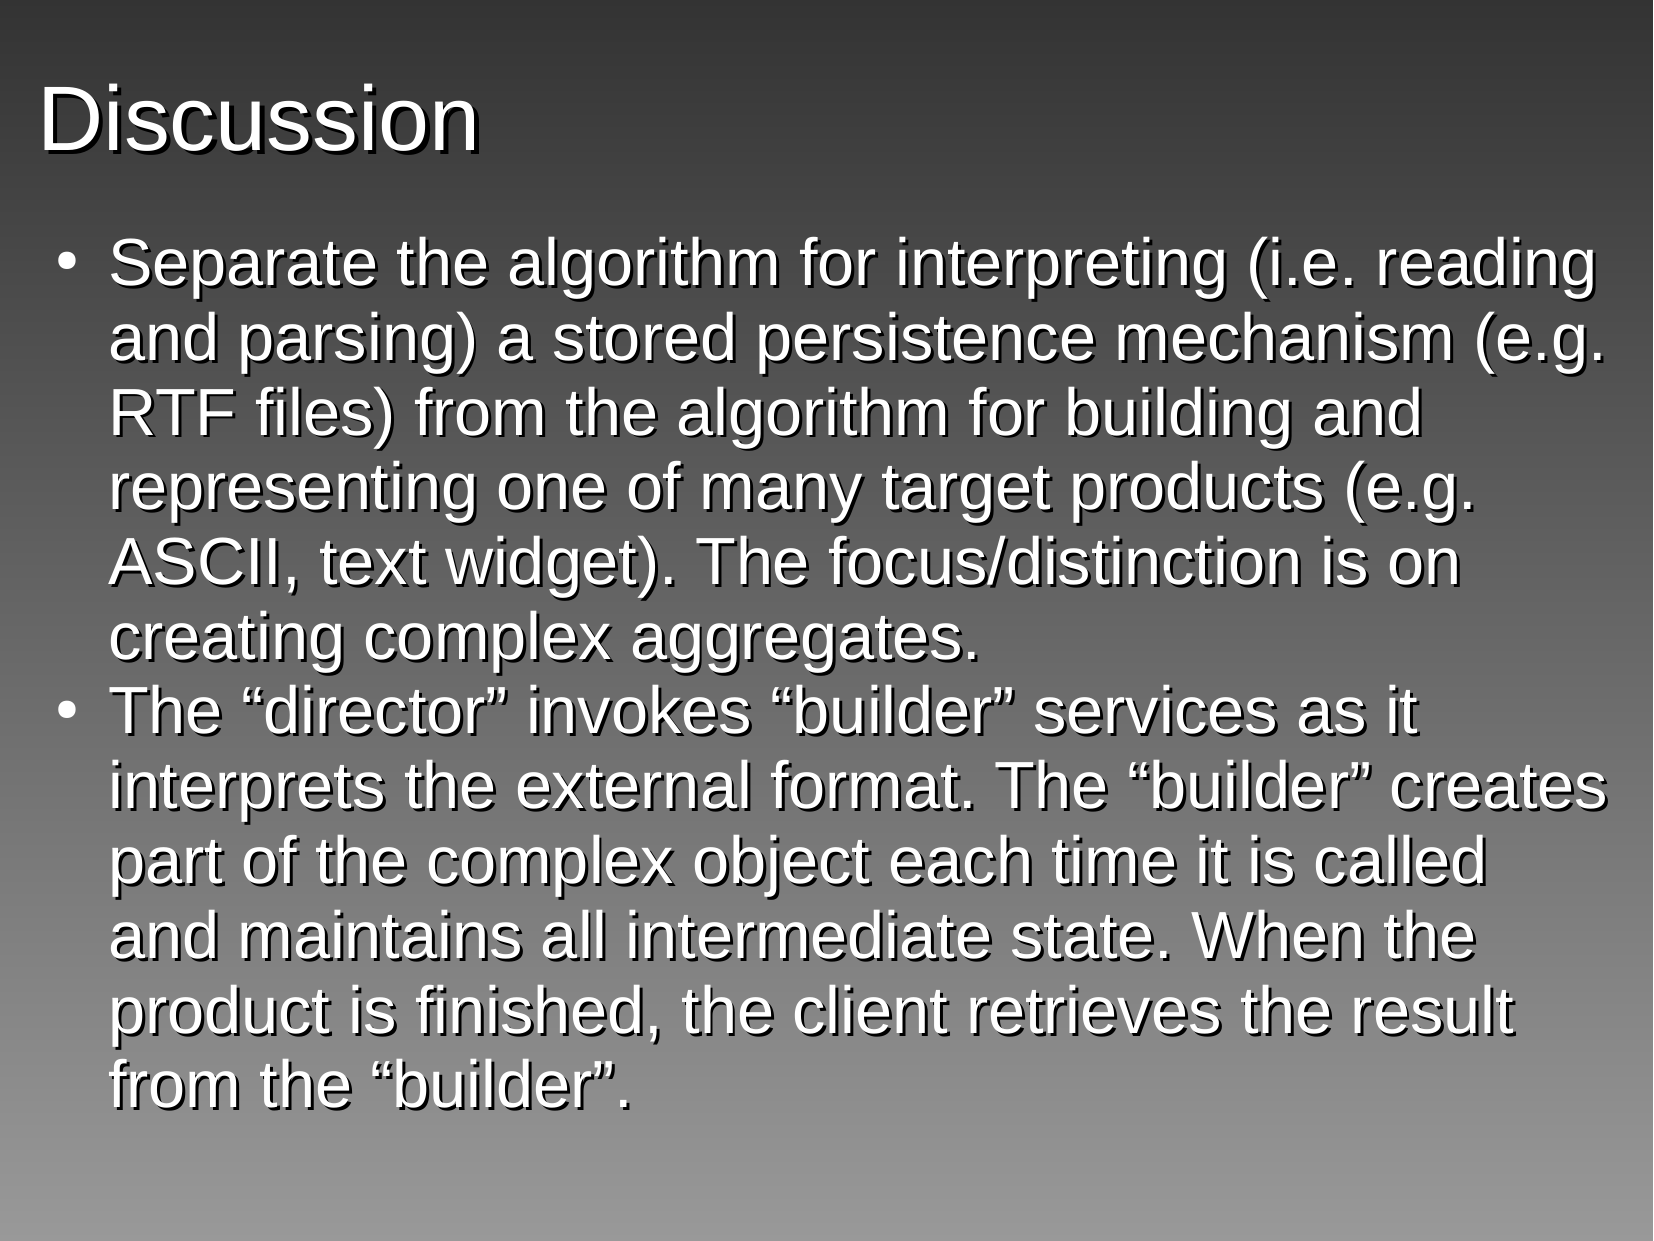

# Discussion
Separate the algorithm for interpreting (i.e. reading and parsing) a stored persistence mechanism (e.g. RTF files) from the algorithm for building and representing one of many target products (e.g. ASCII, text widget). The focus/distinction is on creating complex aggregates.
The “director” invokes “builder” services as it interprets the external format. The “builder” creates part of the complex object each time it is called and maintains all intermediate state. When the product is finished, the client retrieves the result from the “builder”.